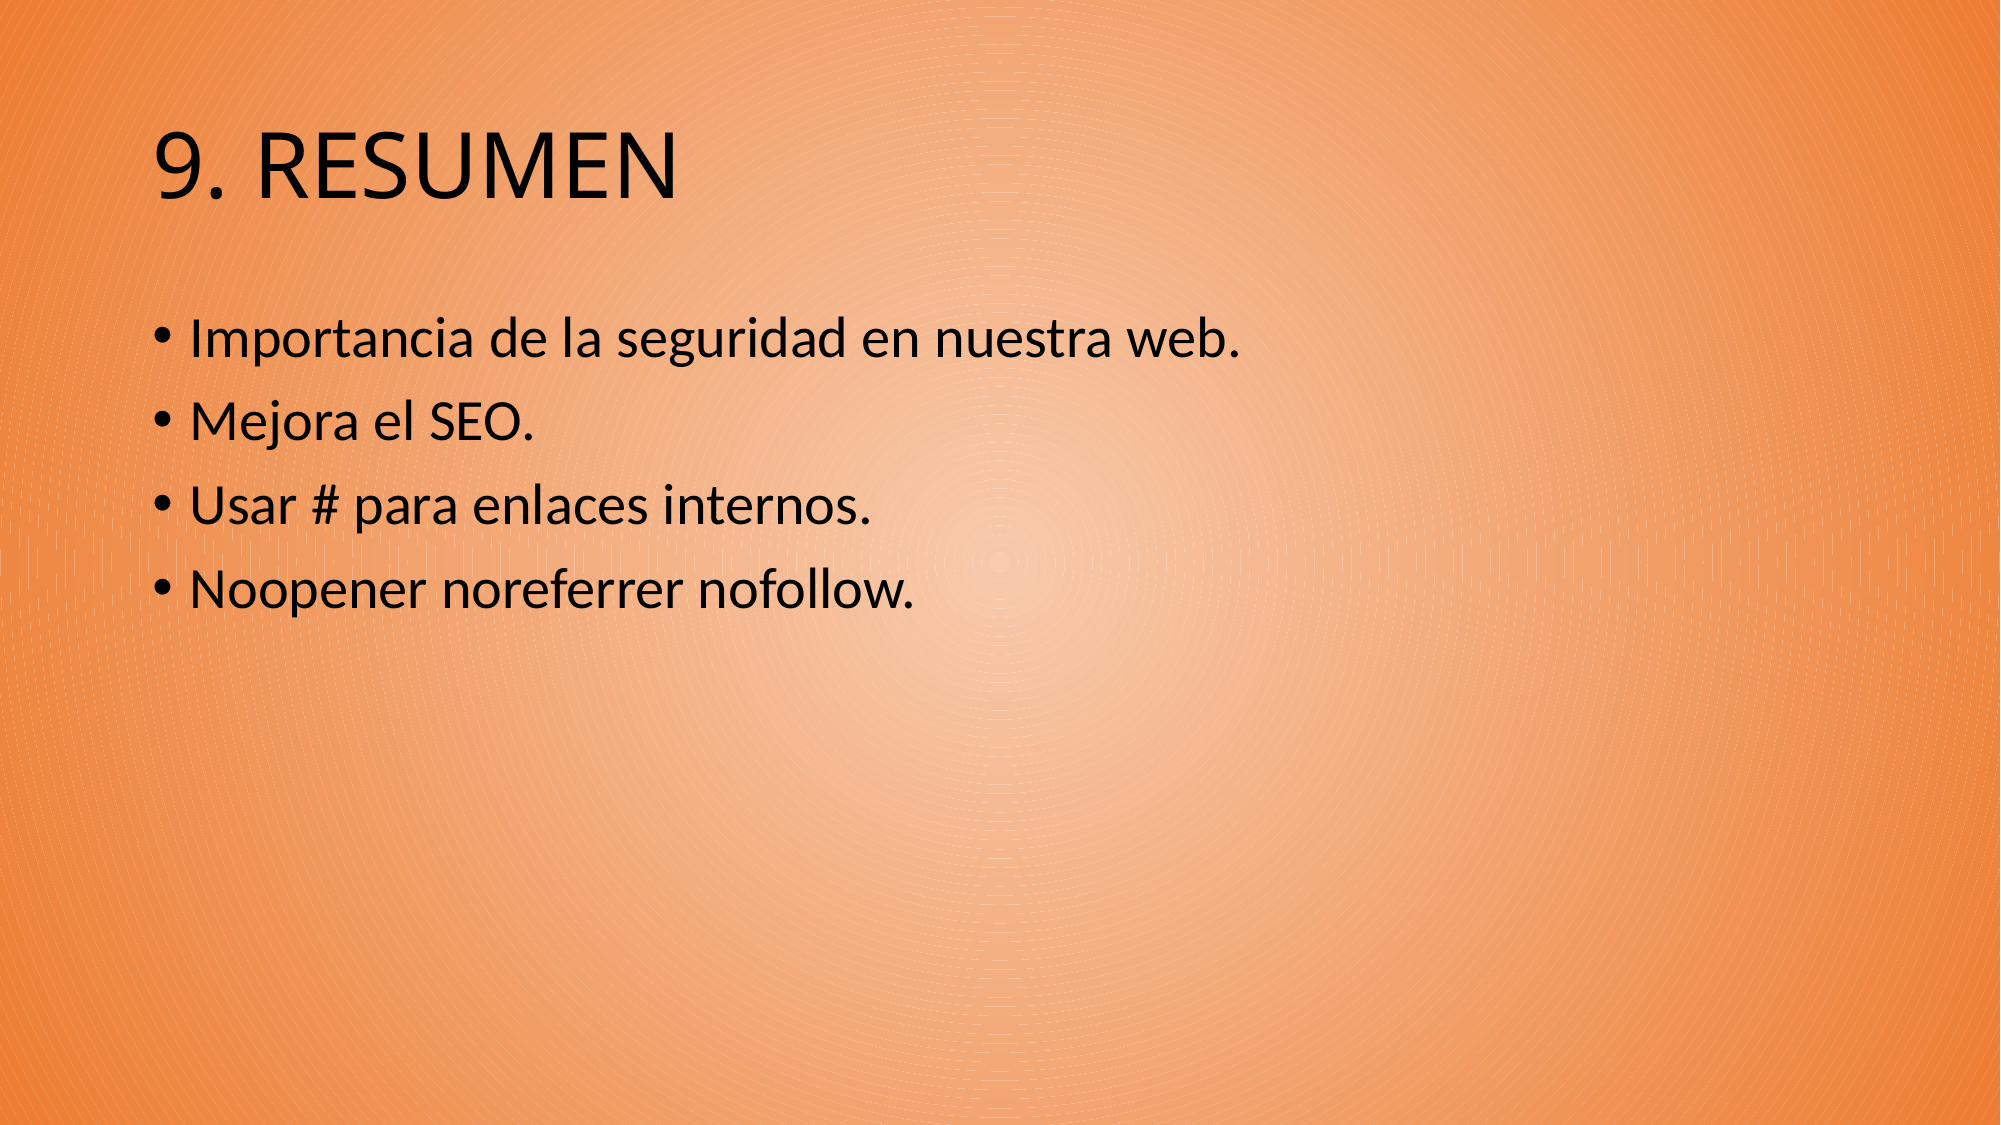

# 9. RESUMEN
Importancia de la seguridad en nuestra web.
Mejora el SEO.
Usar # para enlaces internos.
Noopener noreferrer nofollow.